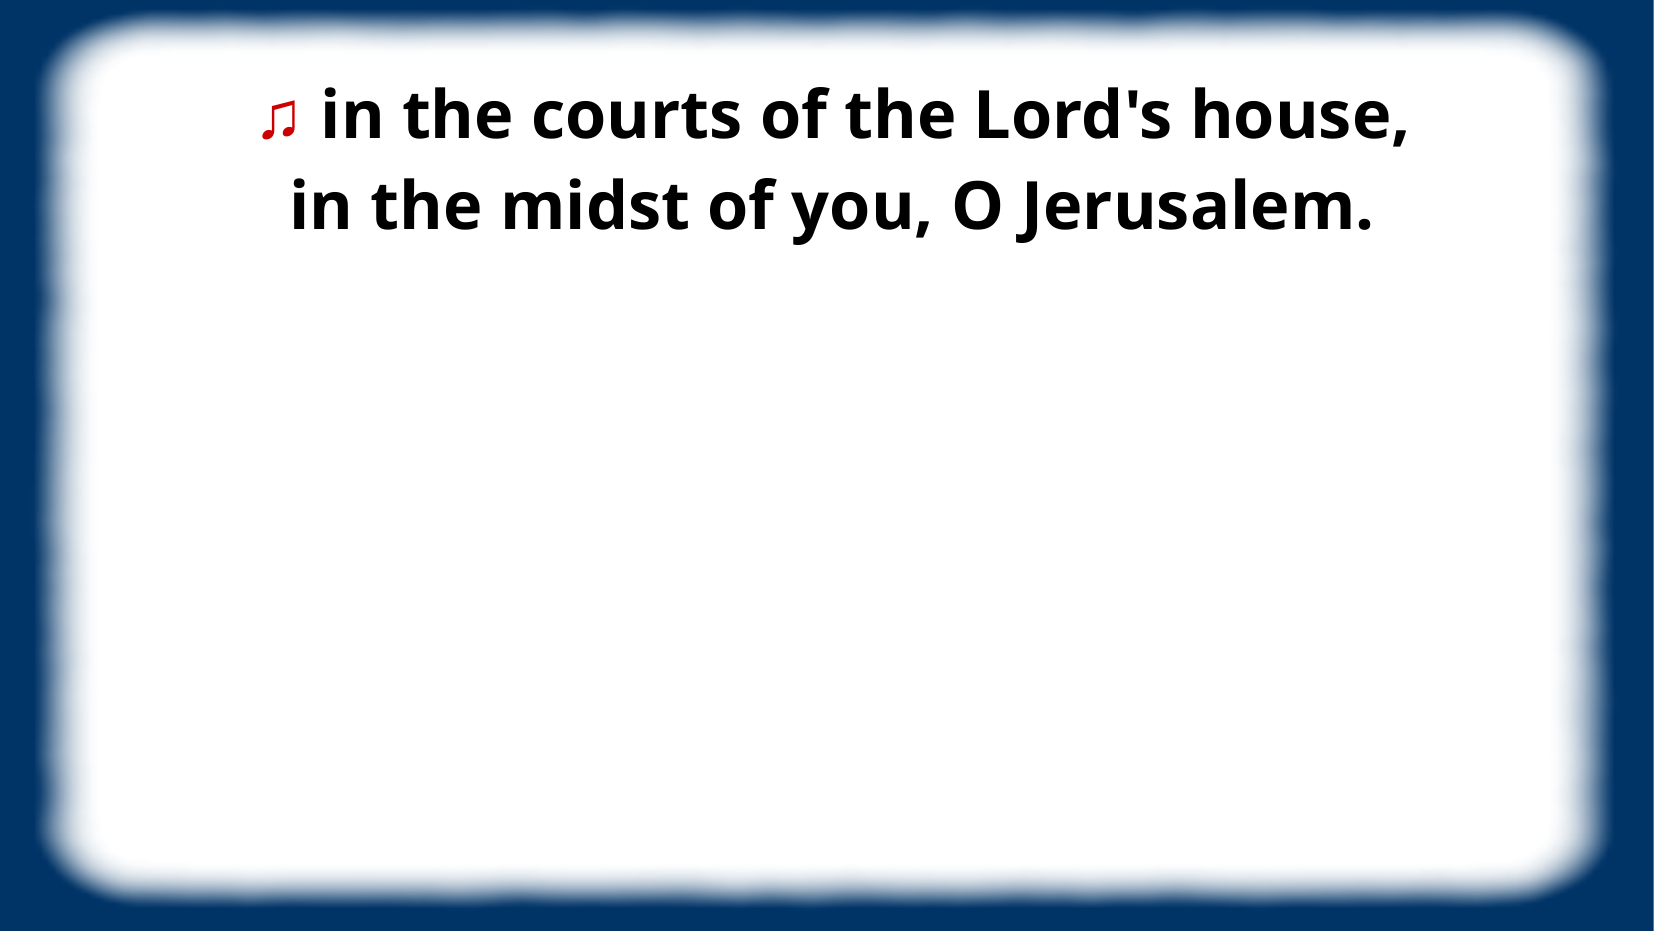

♫ in the courts of the Lord's house,
in the midst of you, O Jerusalem.